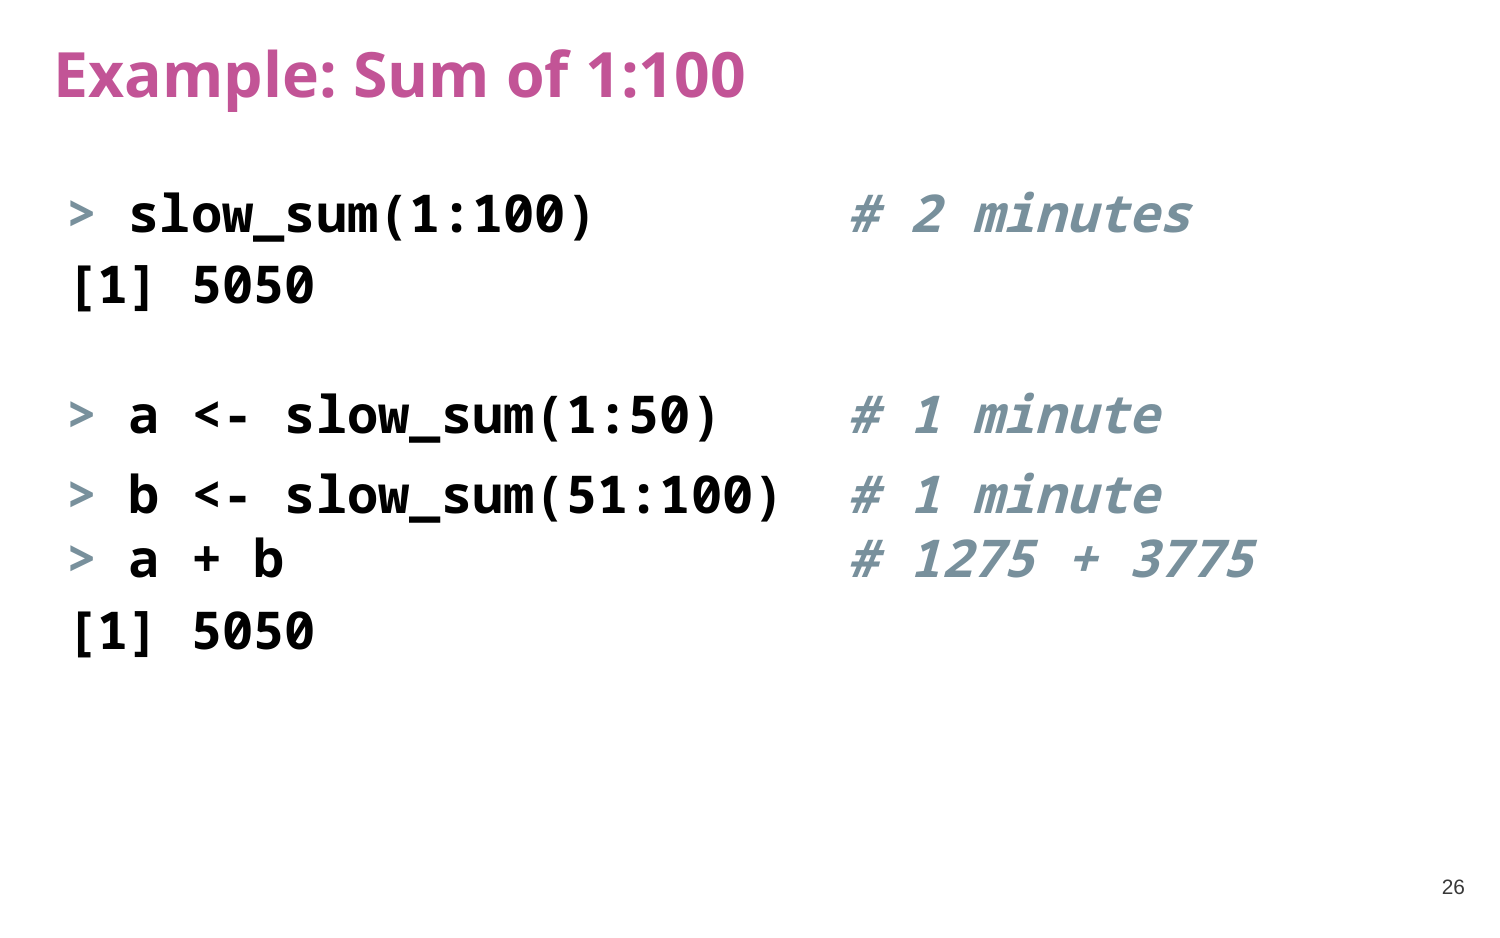

# Example: Sum of 1:100
> slow_sum(1:100) # 2 minutes
[1] 5050
> a <- slow_sum(1:50) # 1 minute
> b <- slow_sum(51:100) # 1 minute
> a + b # 1275 + 3775
[1] 5050